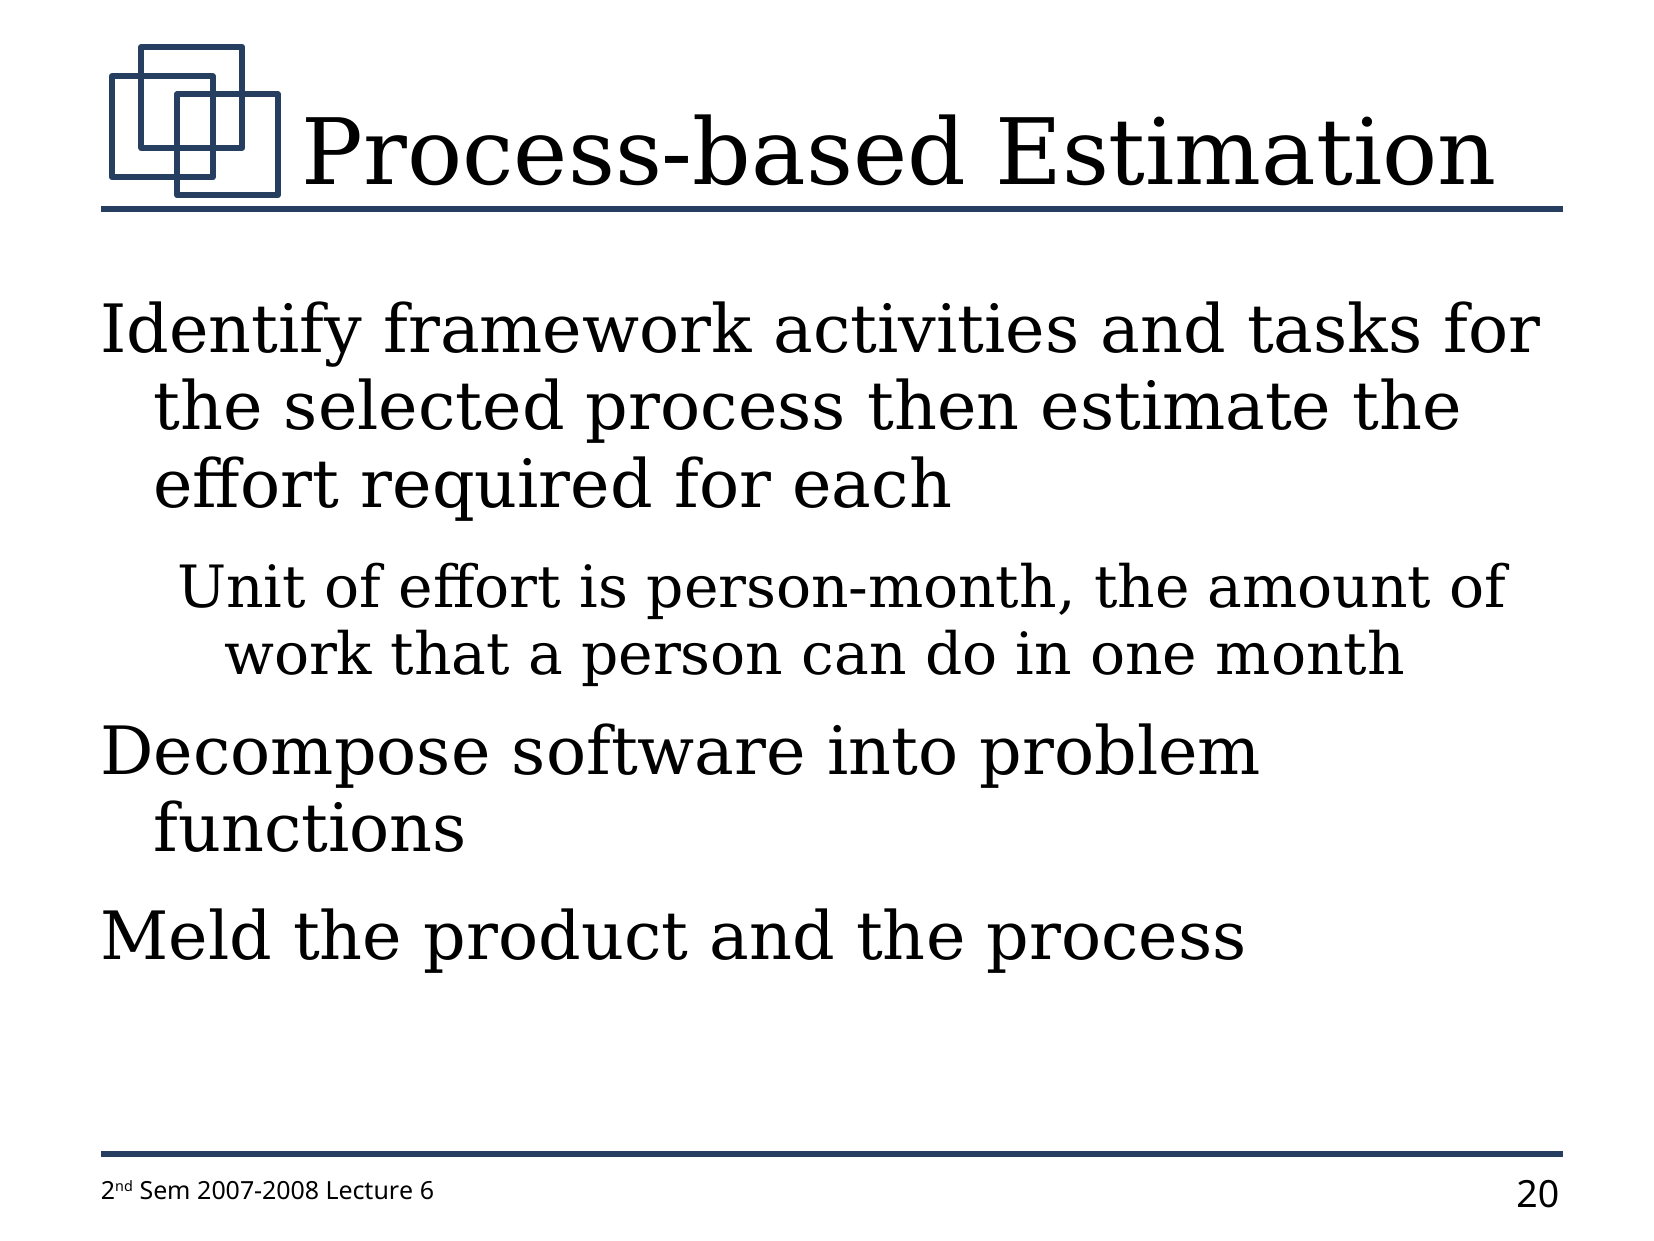

# Process-based Estimation
Identify framework activities and tasks for the selected process then estimate the effort required for each
Unit of effort is person-month, the amount of work that a person can do in one month
Decompose software into problem functions
Meld the product and the process